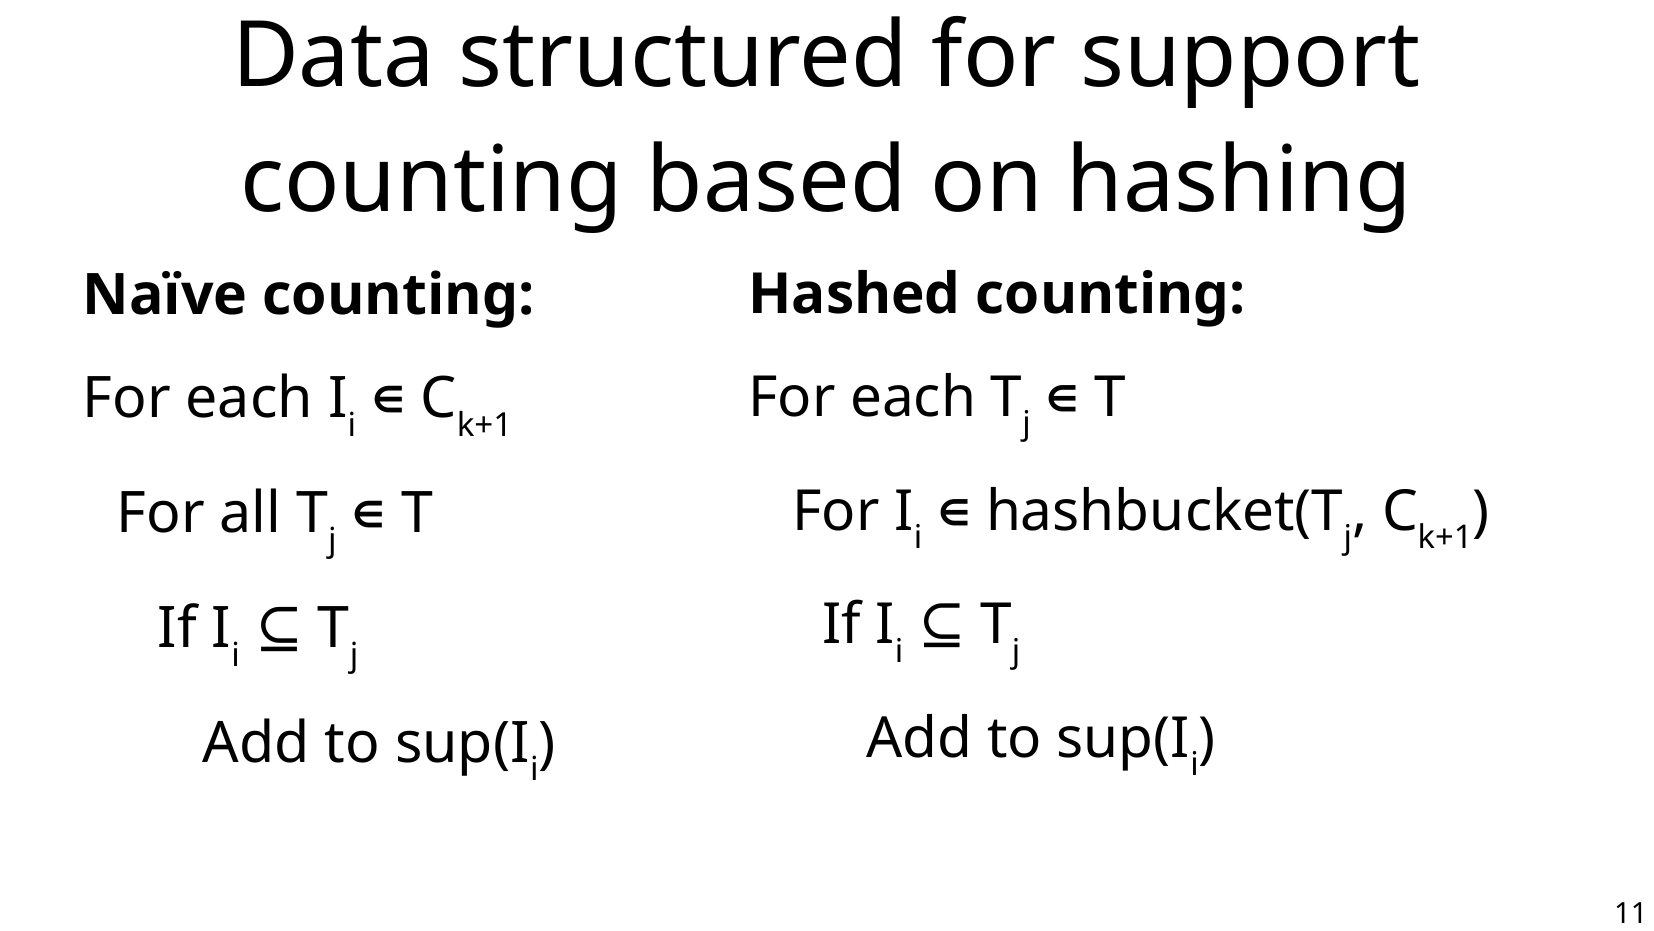

# Data structured for support counting based on hashing
Naïve counting:
For each Ii ∊ Ck+1
 For all Tj ∊ T
 If Ii ⊆ Tj
 Add to sup(Ii)
Hashed counting:
For each Tj ∊ T
 For Ii ∊ hashbucket(Tj, Ck+1)
 If Ii ⊆ Tj
 Add to sup(Ii)
11